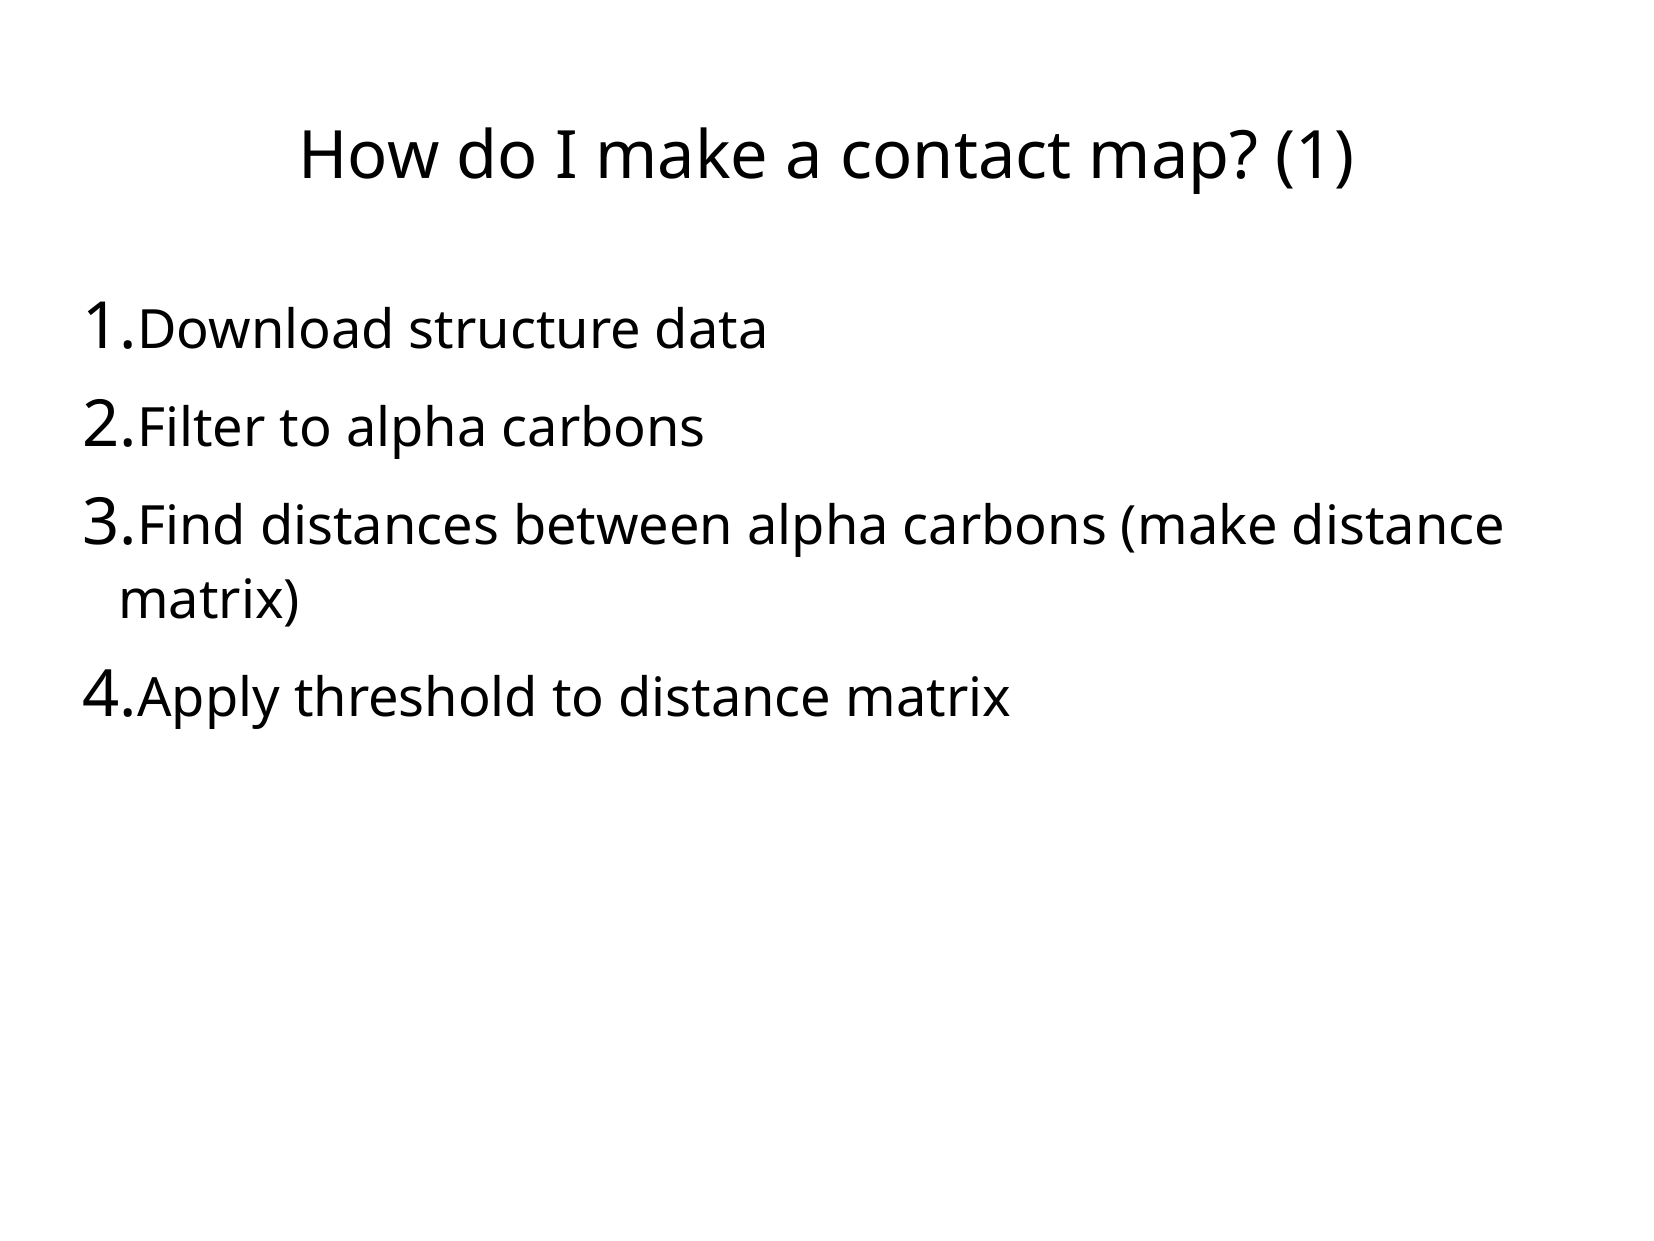

# How do I make a contact map? (1)
Download structure data
Filter to alpha carbons
Find distances between alpha carbons (make distance matrix)
Apply threshold to distance matrix